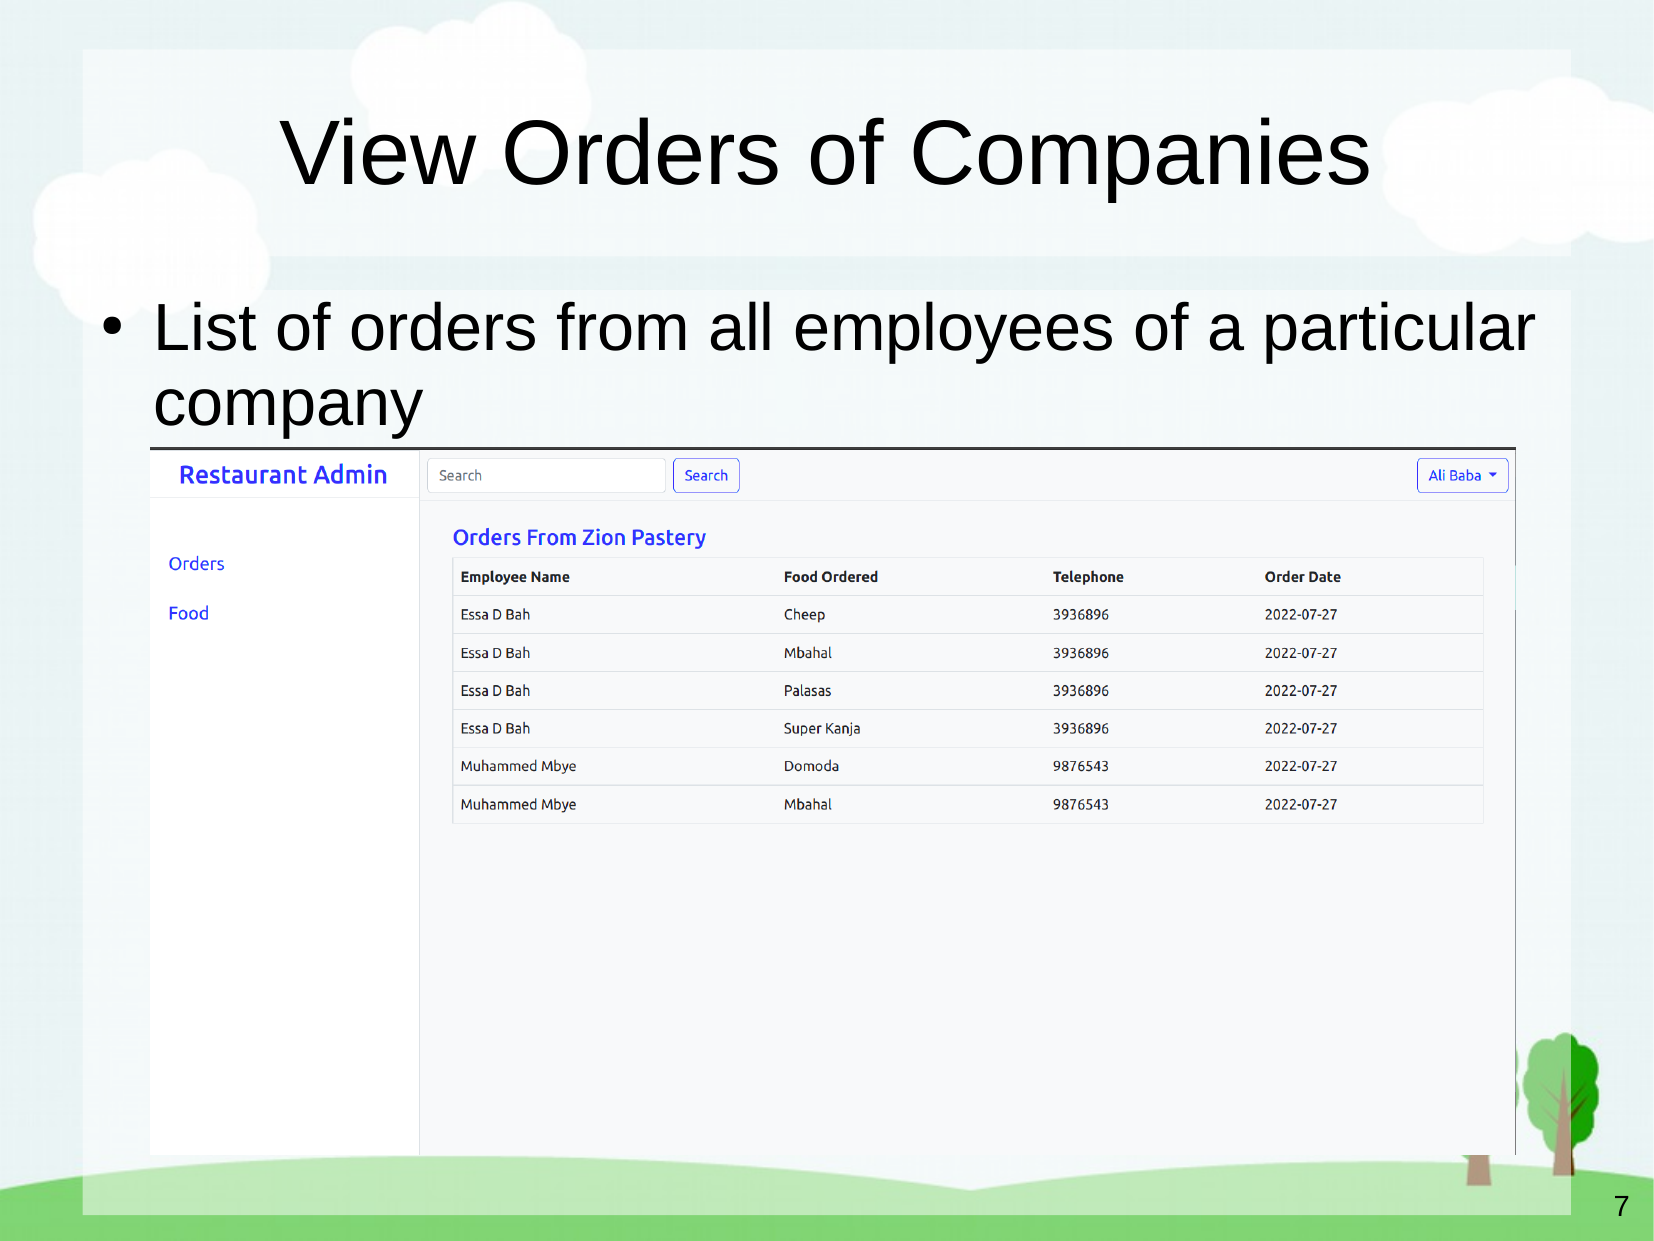

# View Orders of Companies
List of orders from all employees of a particular company
7